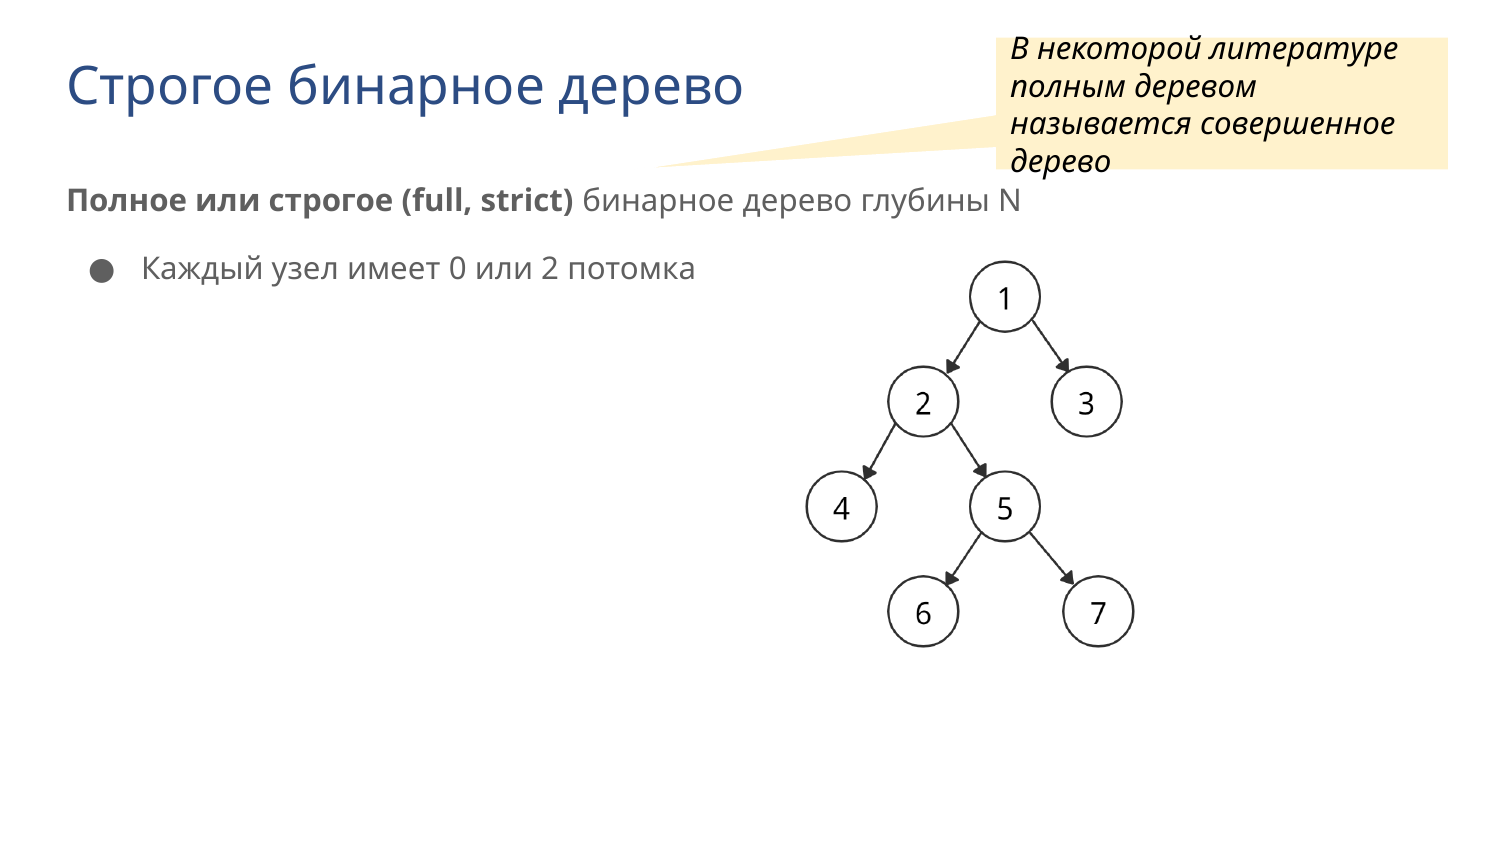

# Строгое бинарное дерево
В некоторой литературе полным деревом называется совершенное дерево
Полное или строгое (full, strict) бинарное дерево глубины N
Каждый узел имеет 0 или 2 потомка